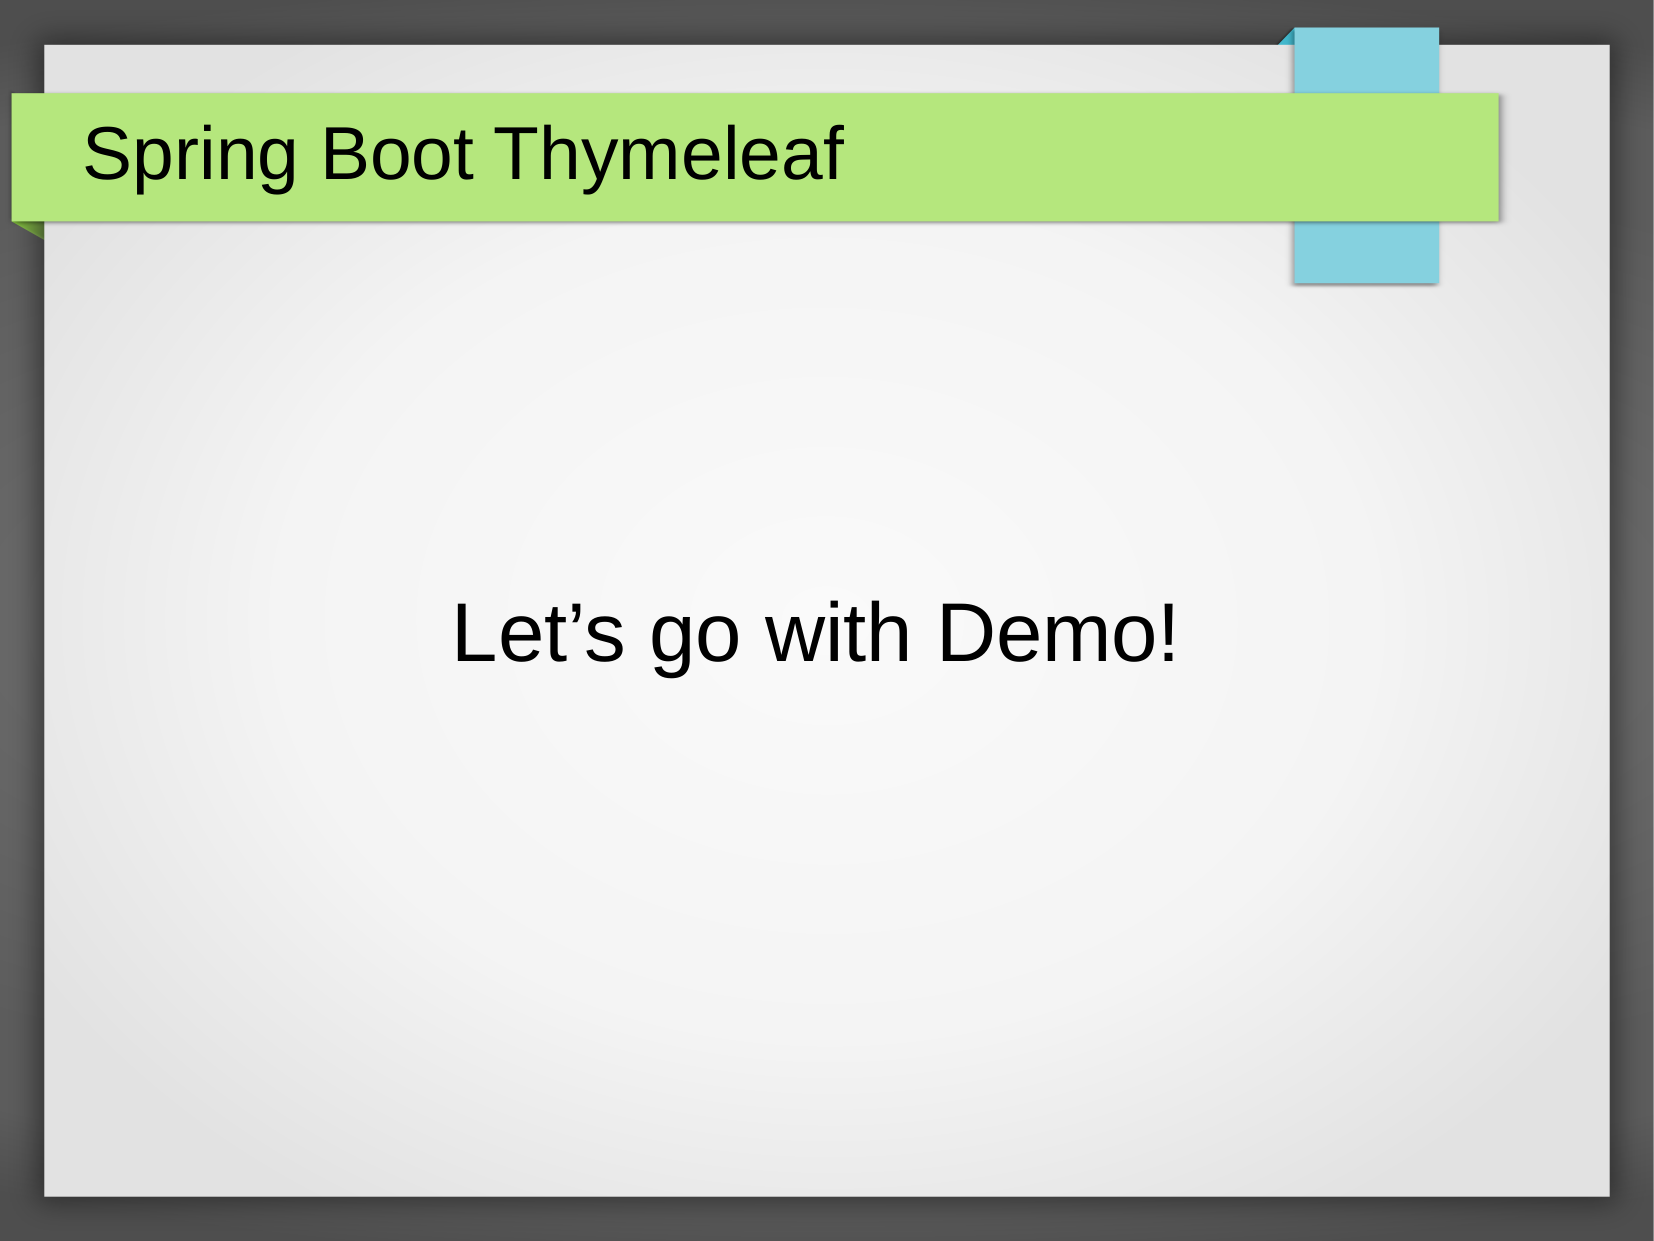

# Spring Boot Thymeleaf
Let’s go with Demo!